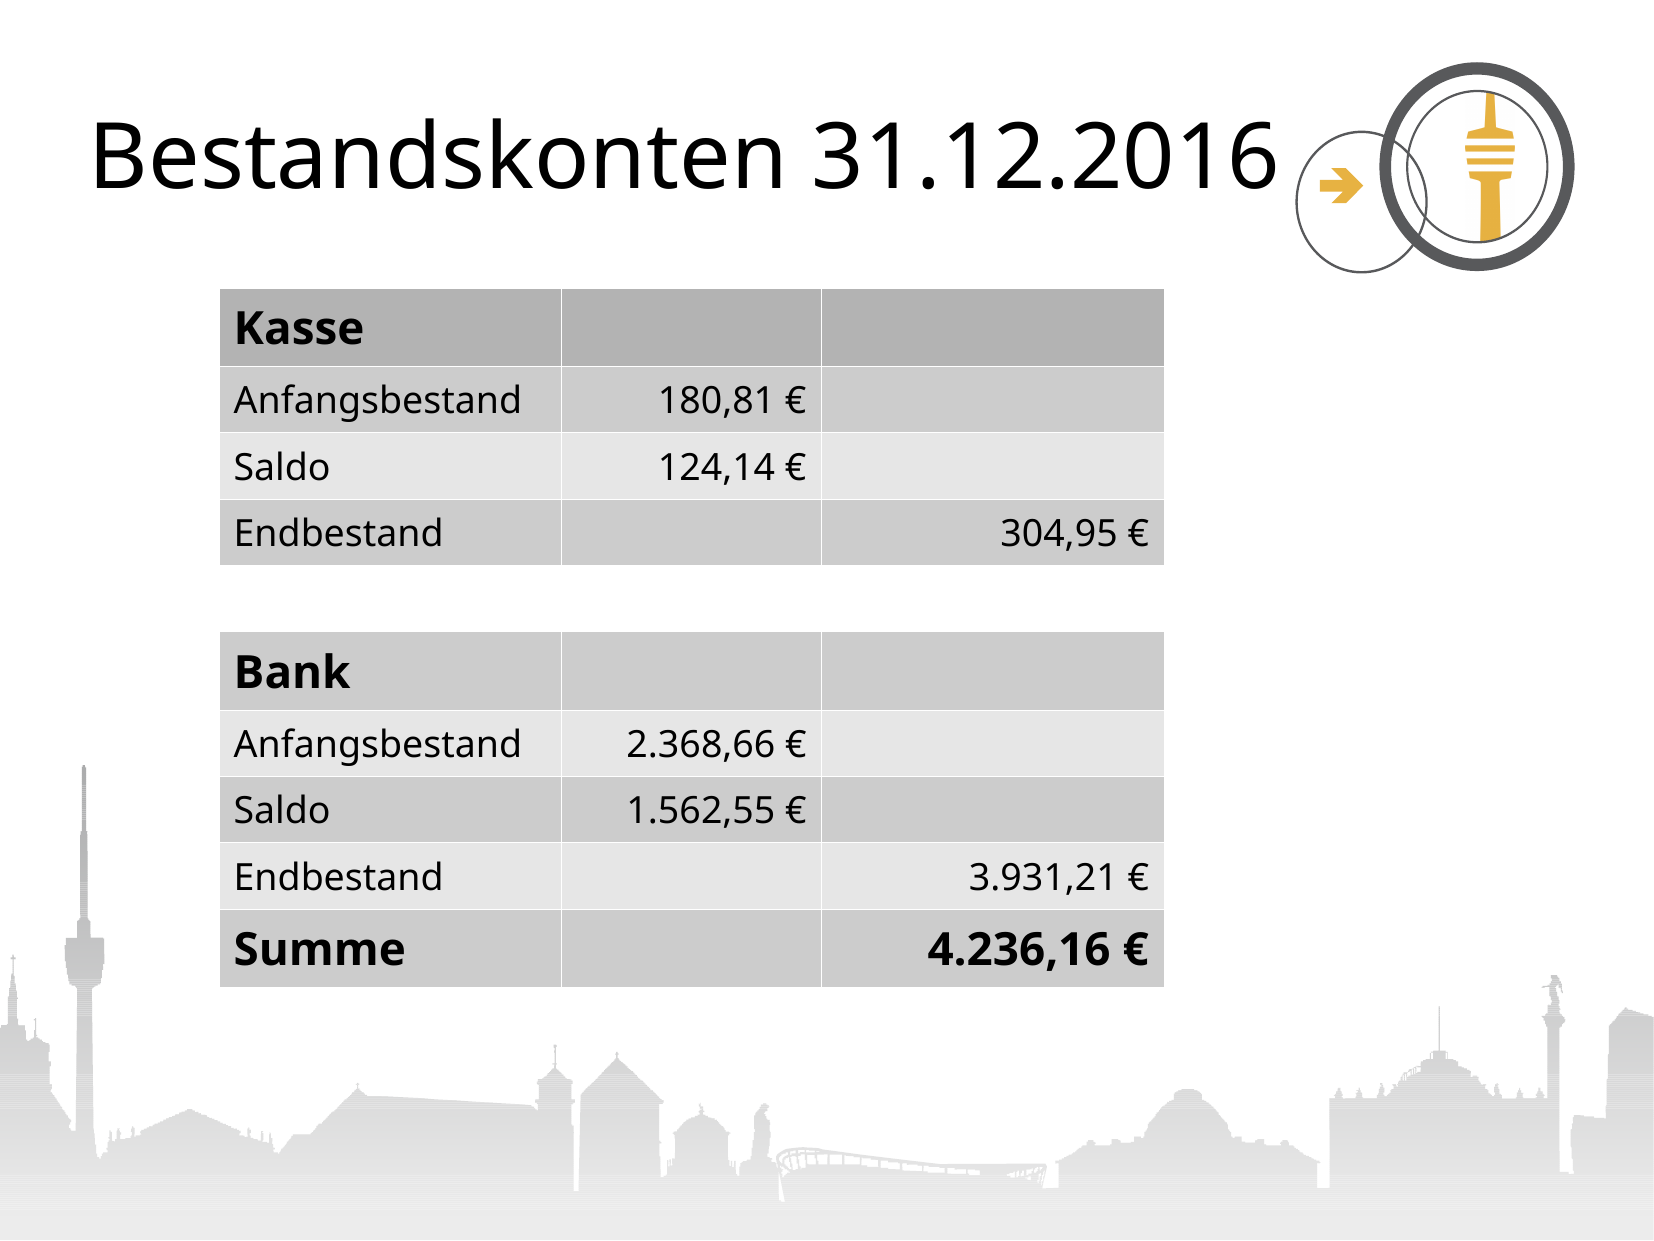

# Bestandskonten 31.12.2016
| Kasse | | |
| --- | --- | --- |
| Anfangsbestand | 180,81 € | |
| Saldo | 124,14 € | |
| Endbestand | | 304,95 € |
| | | |
| Bank | | |
| Anfangsbestand | 2.368,66 € | |
| Saldo | 1.562,55 € | |
| Endbestand | | 3.931,21 € |
| Summe | | 4.236,16 € |